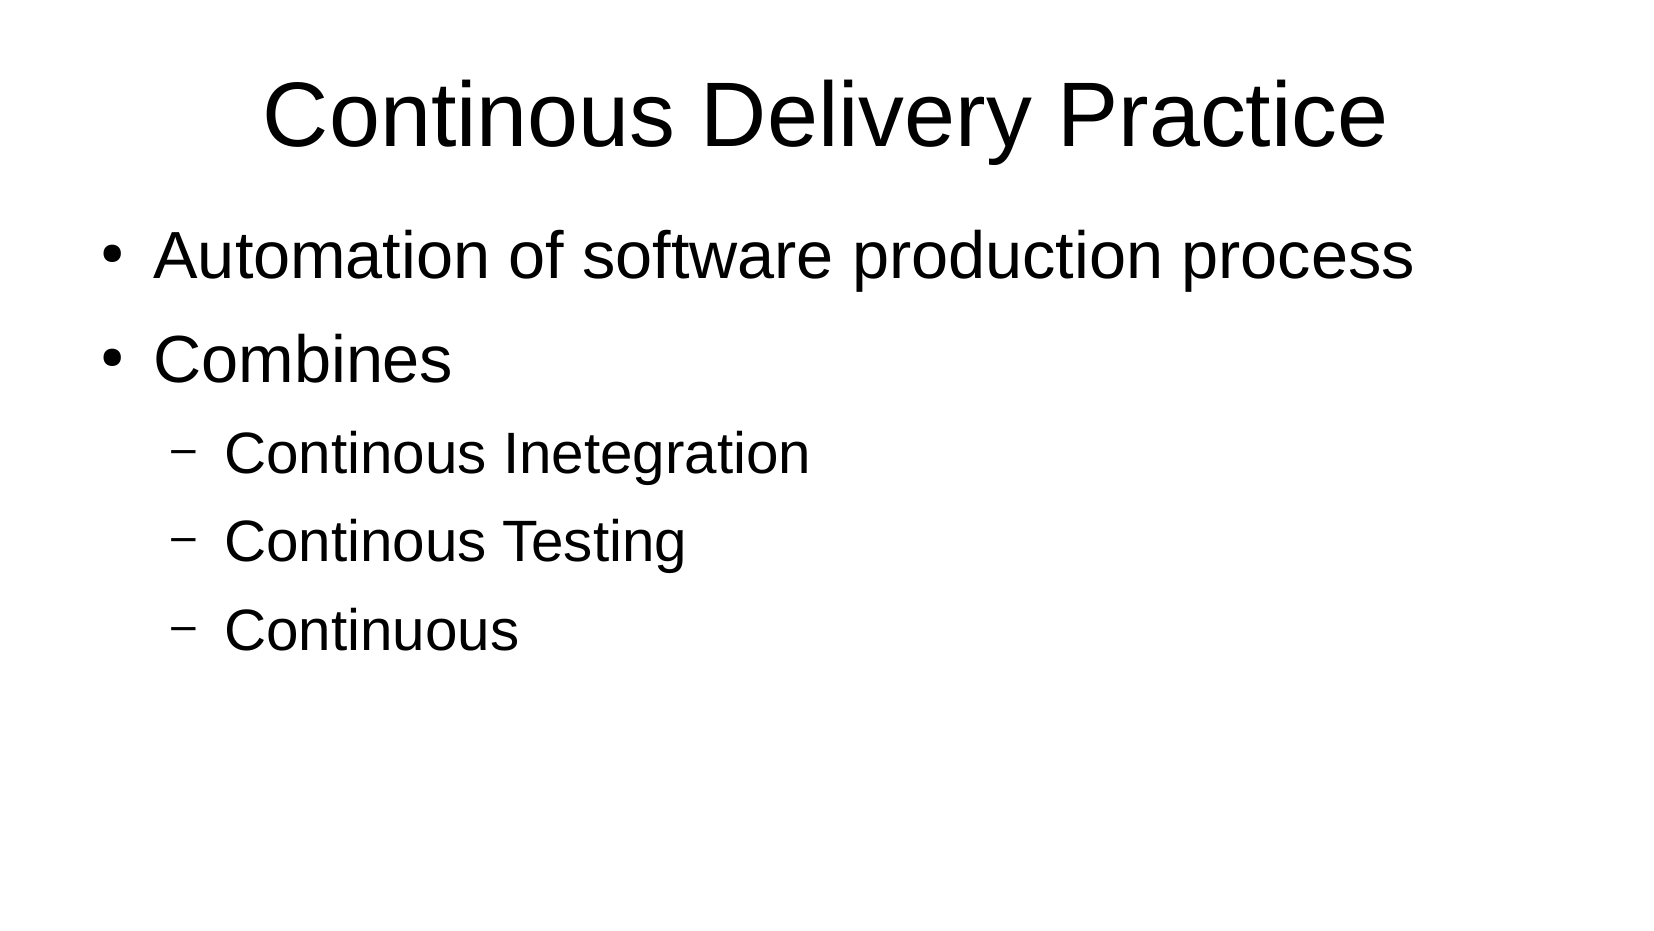

# Continous Delivery Practice
Automation of software production process
Combines
Continous Inetegration
Continous Testing
Continuous